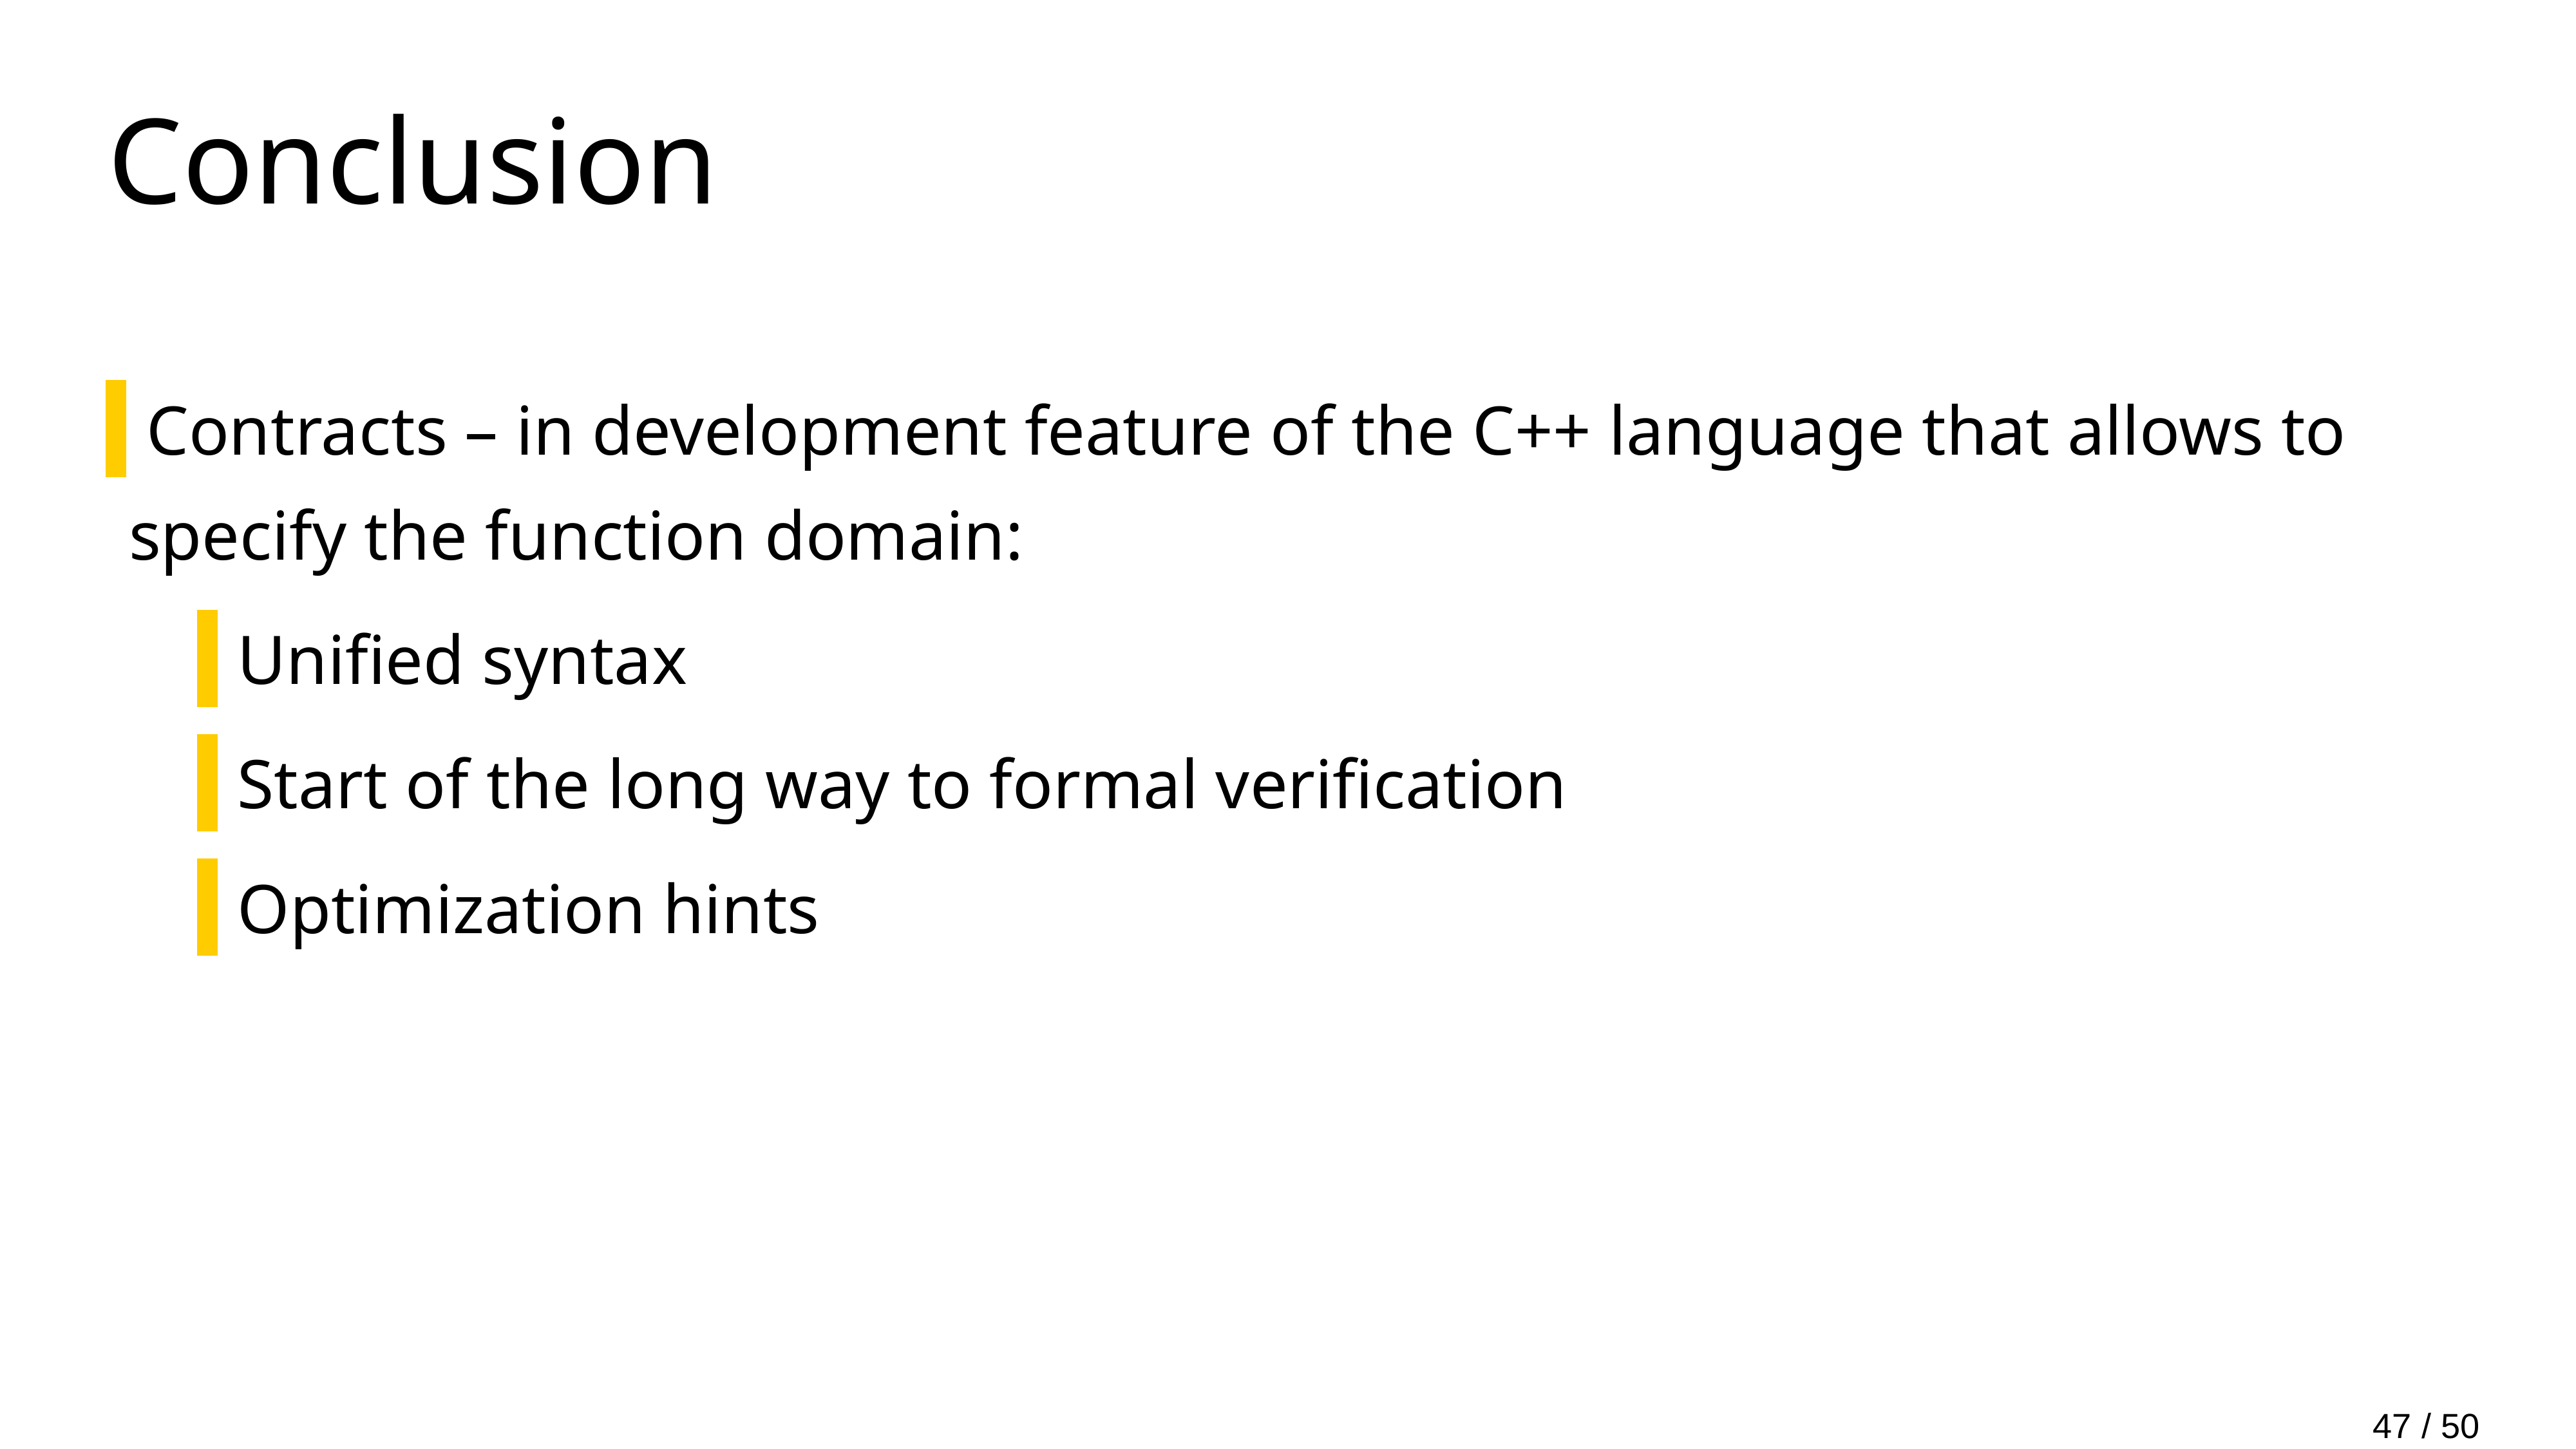

# Conclusion
 Contracts – in development feature of the C++ language that allows to specify the function domain:
 Unified syntax
 Start of the long way to formal verification
 Optimization hints